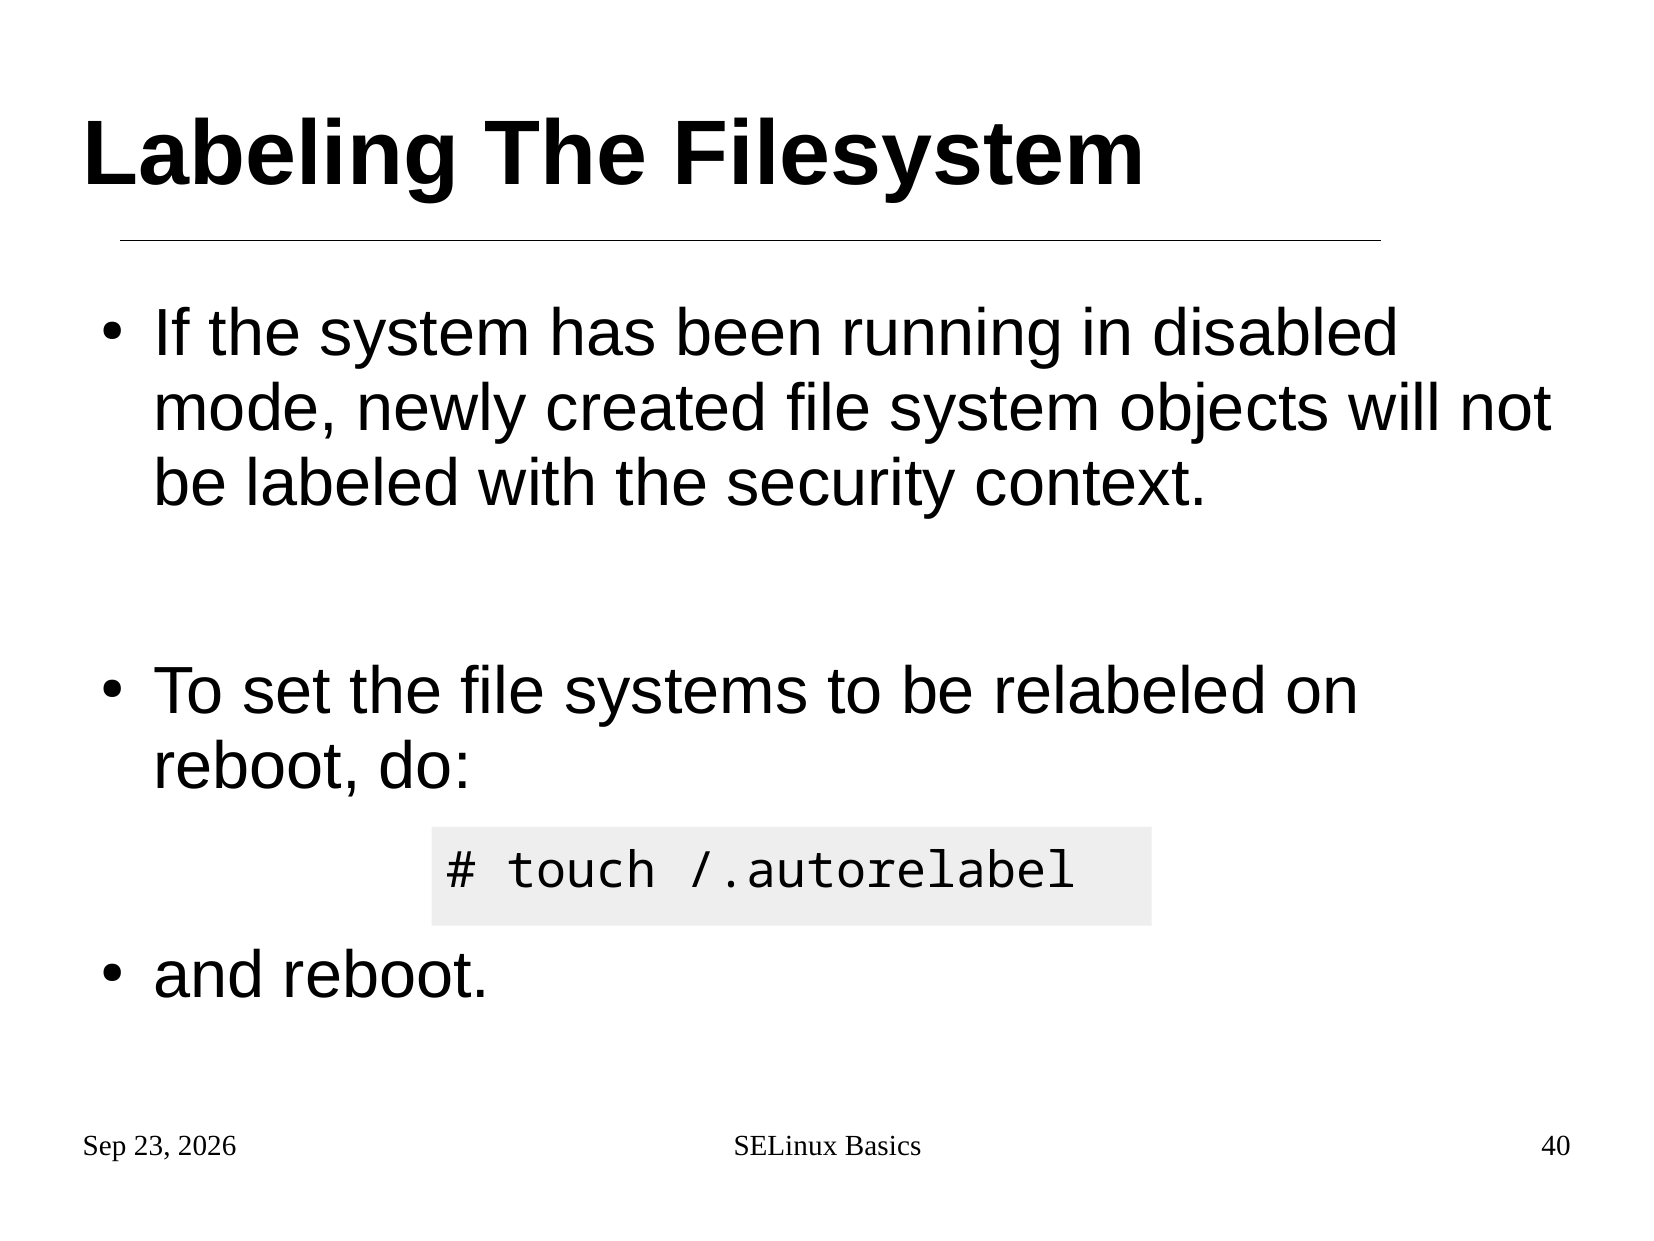

# Labeling The Filesystem
If the system has been running in disabled mode, newly created file system objects will not be labeled with the security context.
To set the file systems to be relabeled on reboot, do:
and reboot.
# touch /.autorelabel
SELinux Basics
40